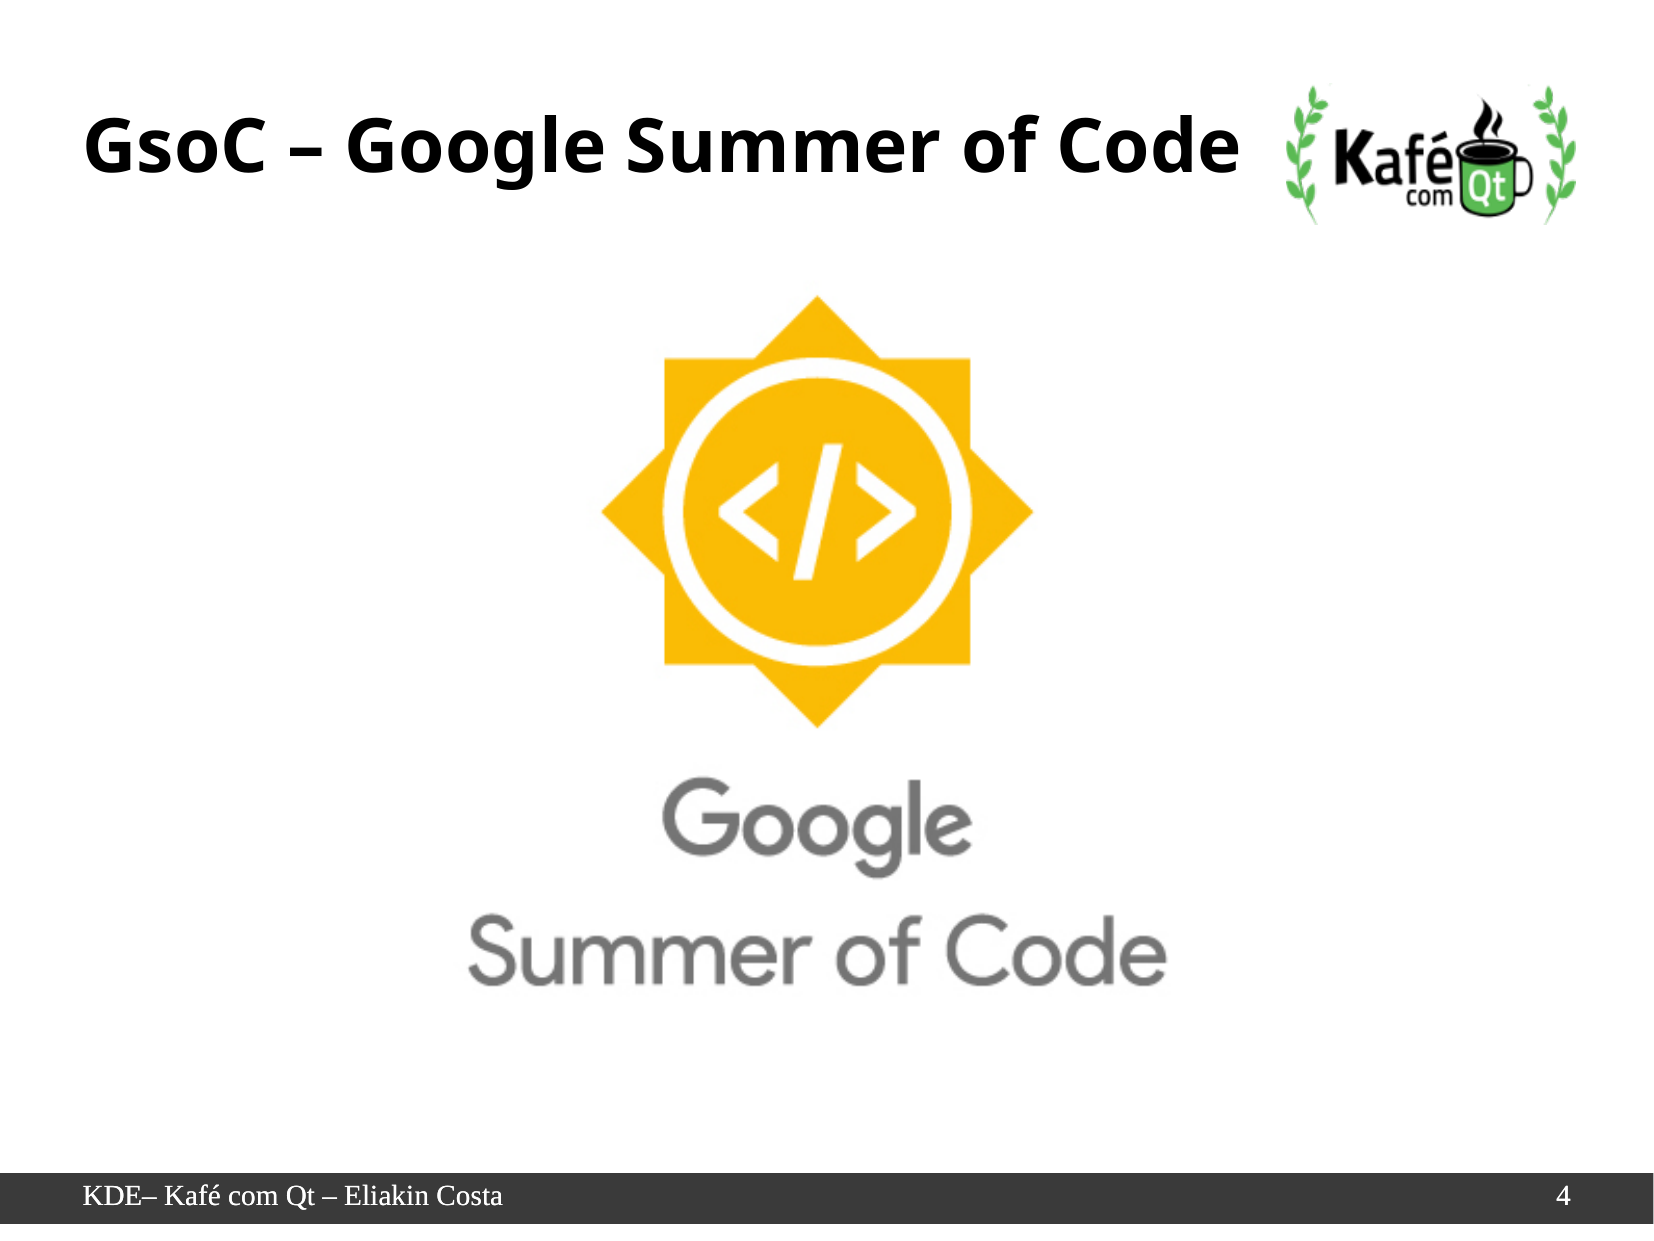

# GsoC – Google Summer of Code